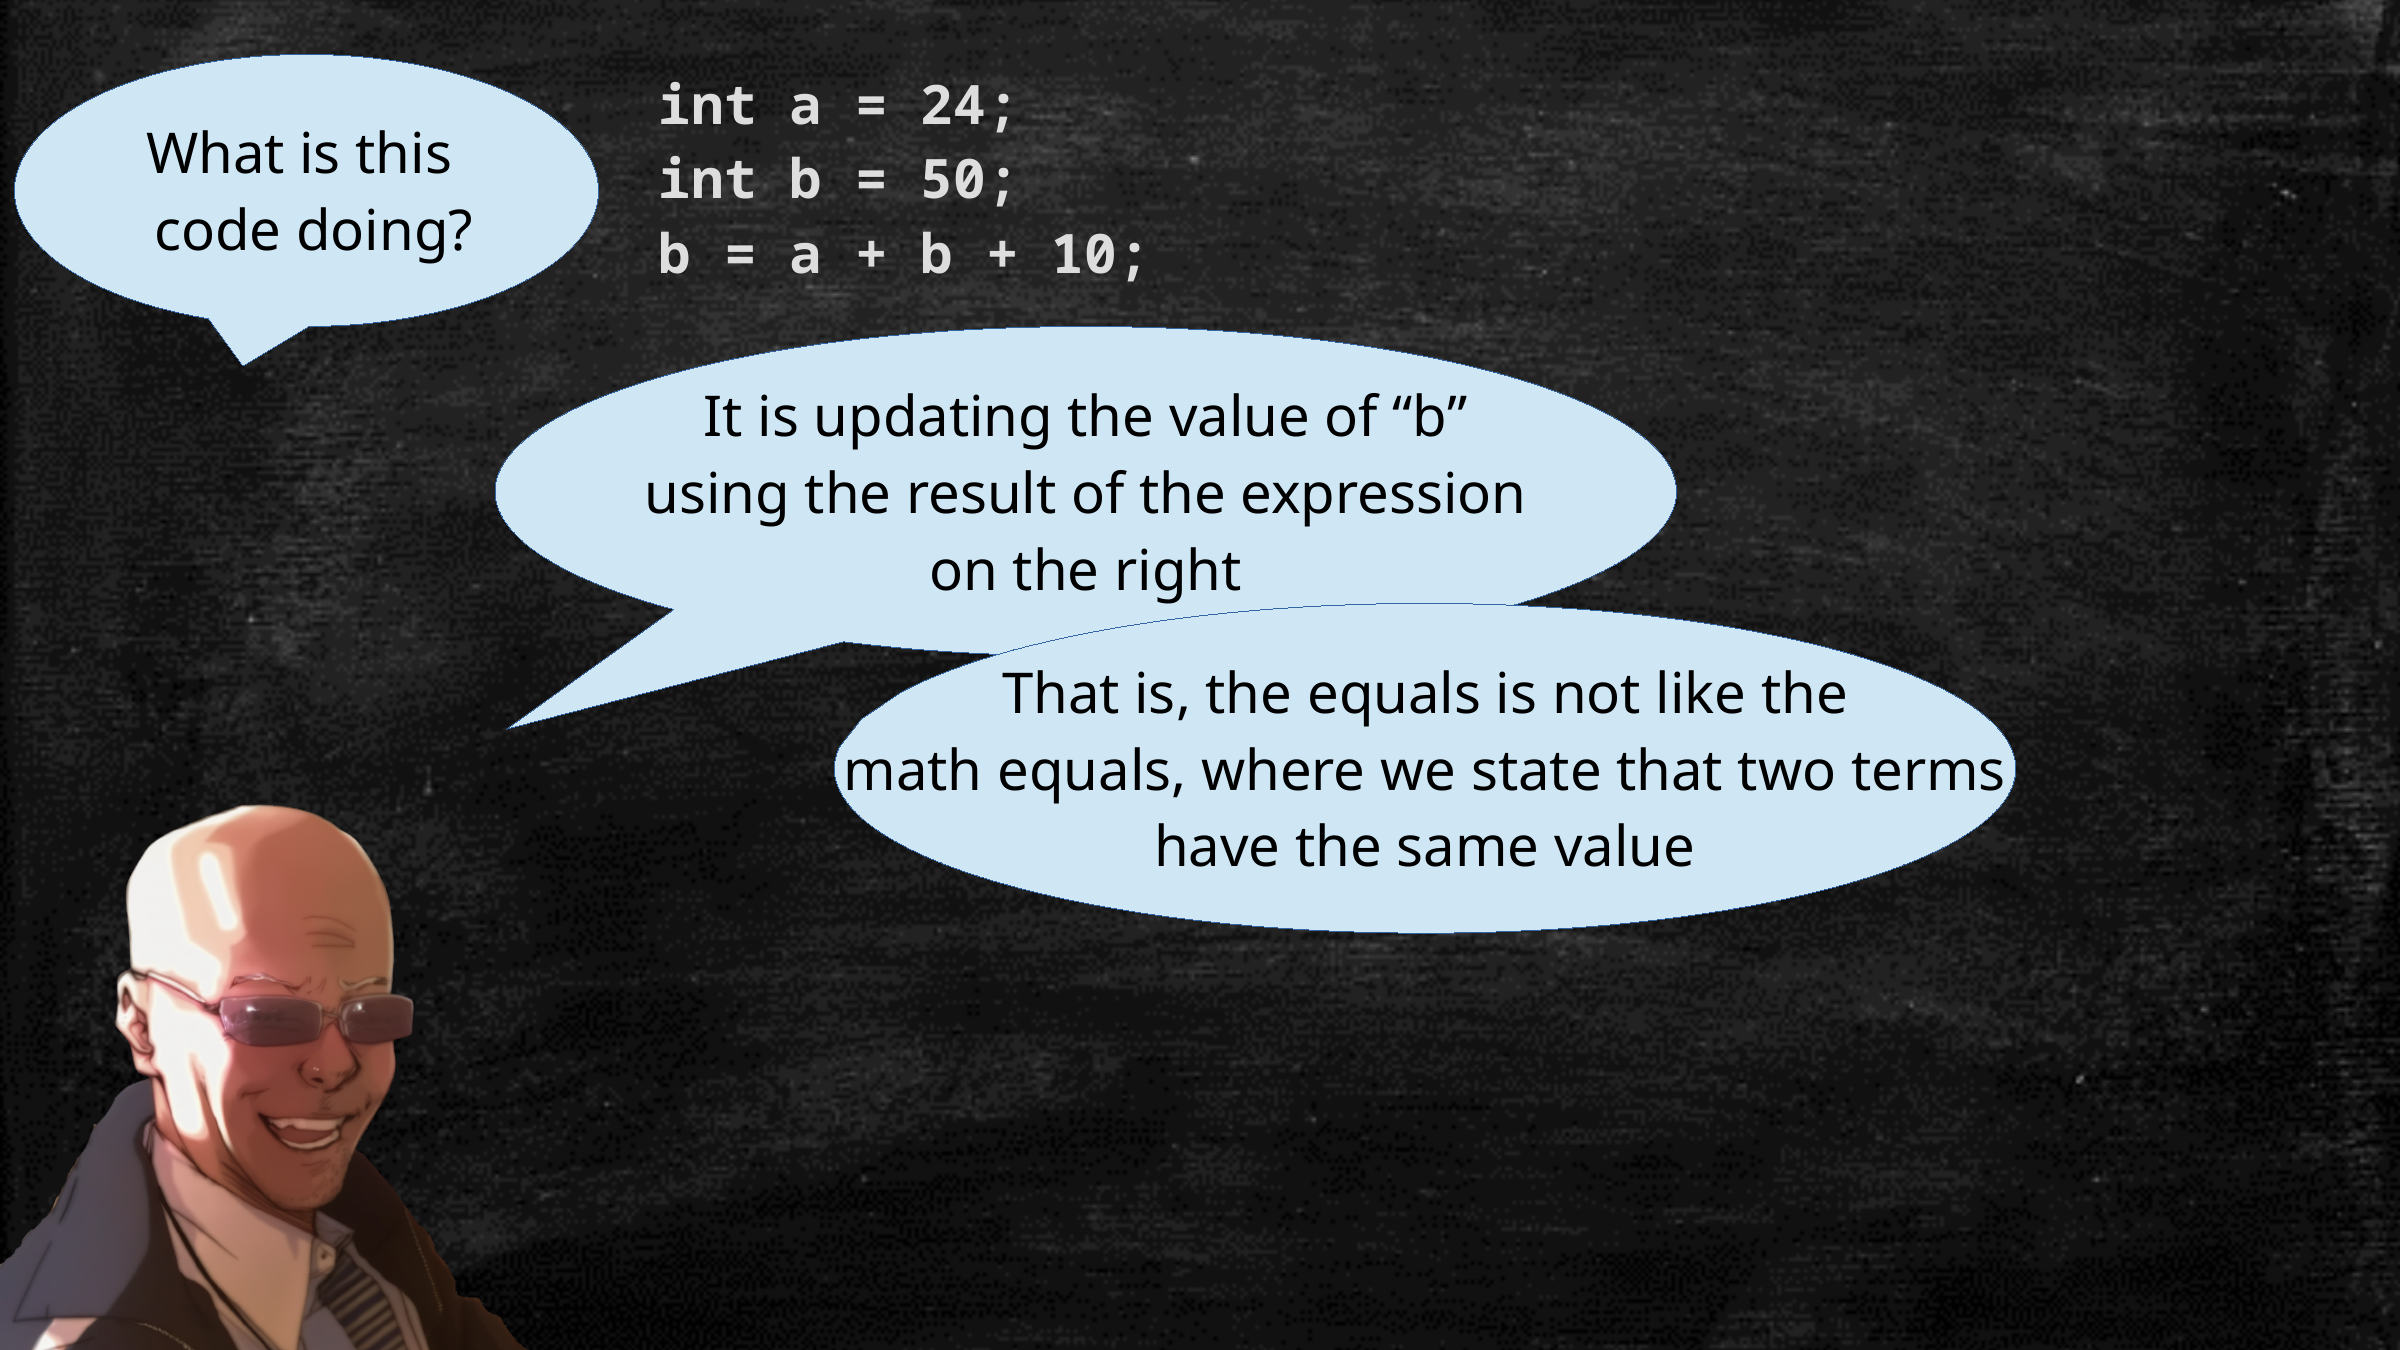

What is this
 code doing?
int a = 24;
int b = 50;
b = a + b + 10;
It is updating the value of “b”
using the result of the expression
on the right
That is, the equals is not like the
math equals, where we state that two terms
have the same value